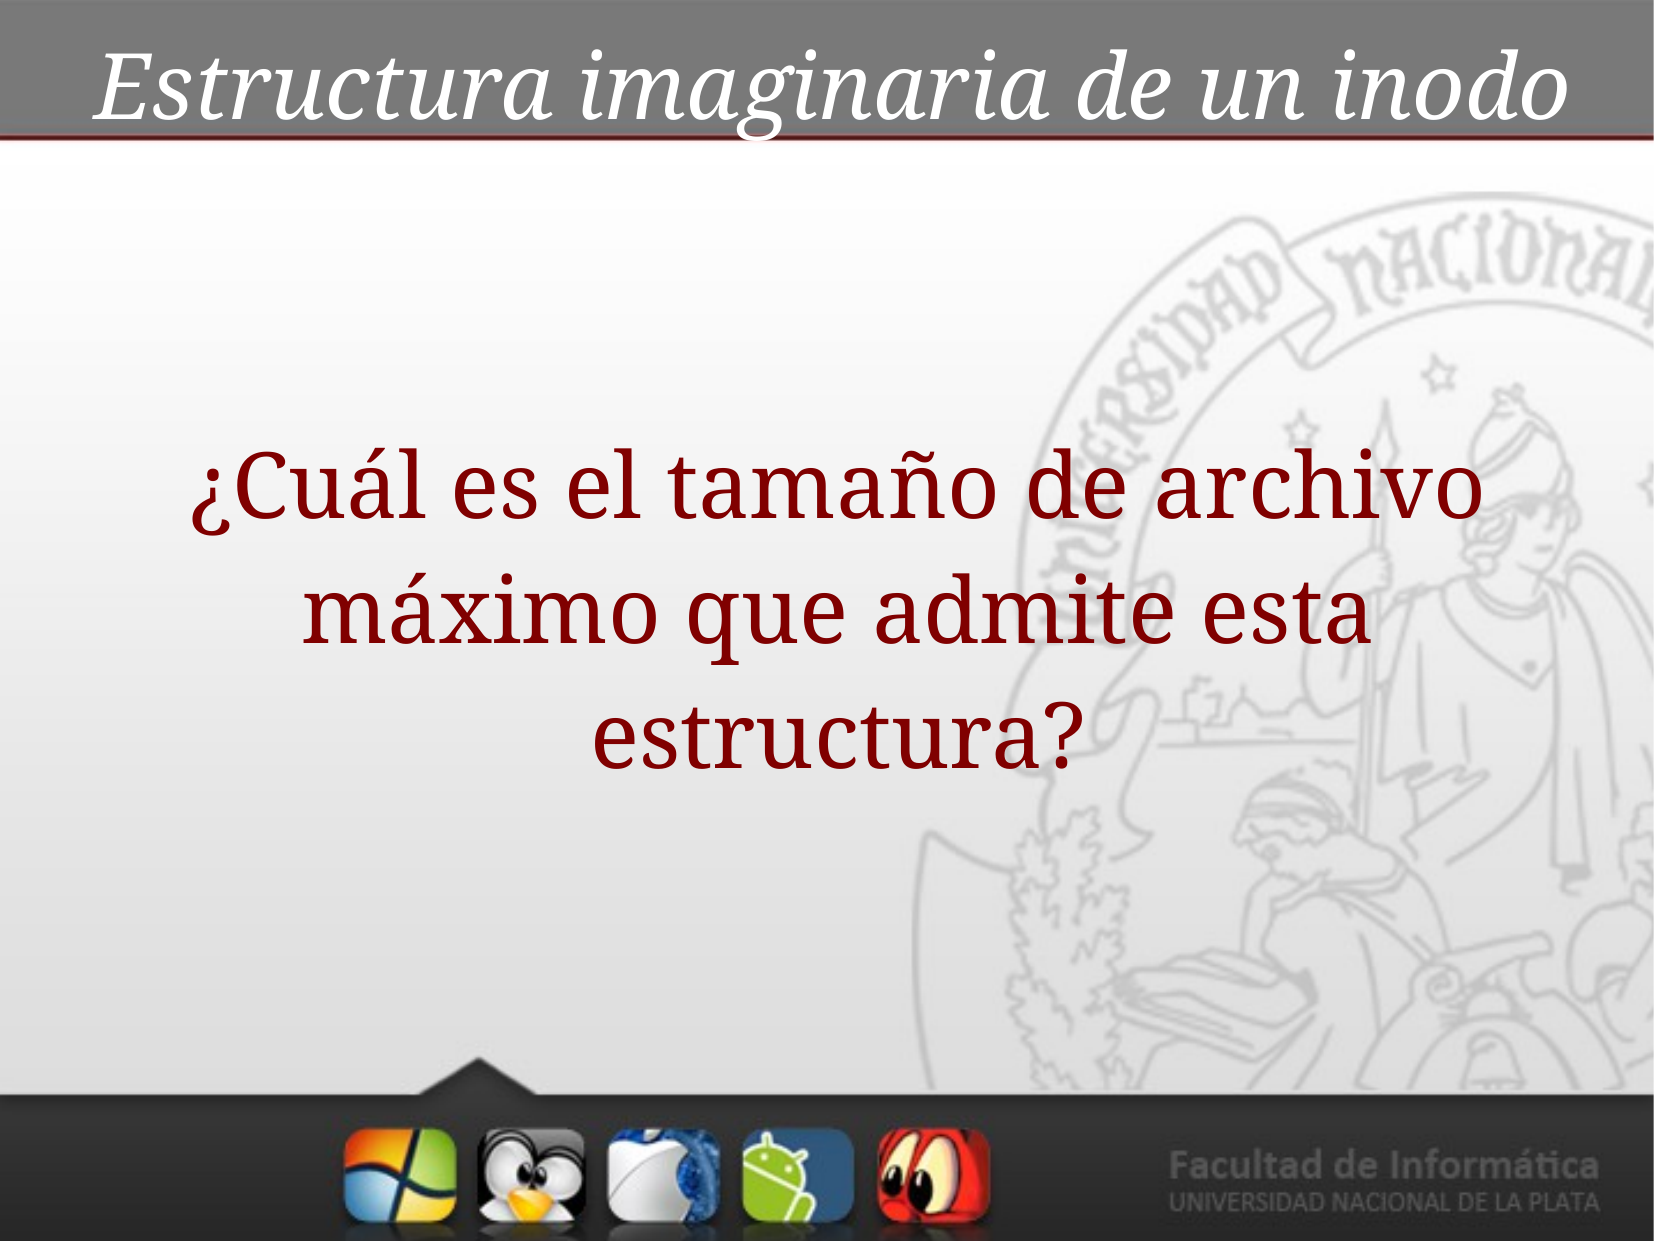

Estructura imaginaria de un inodo
# ¿Cuál es el tamaño de archivo máximo que admite esta estructura?